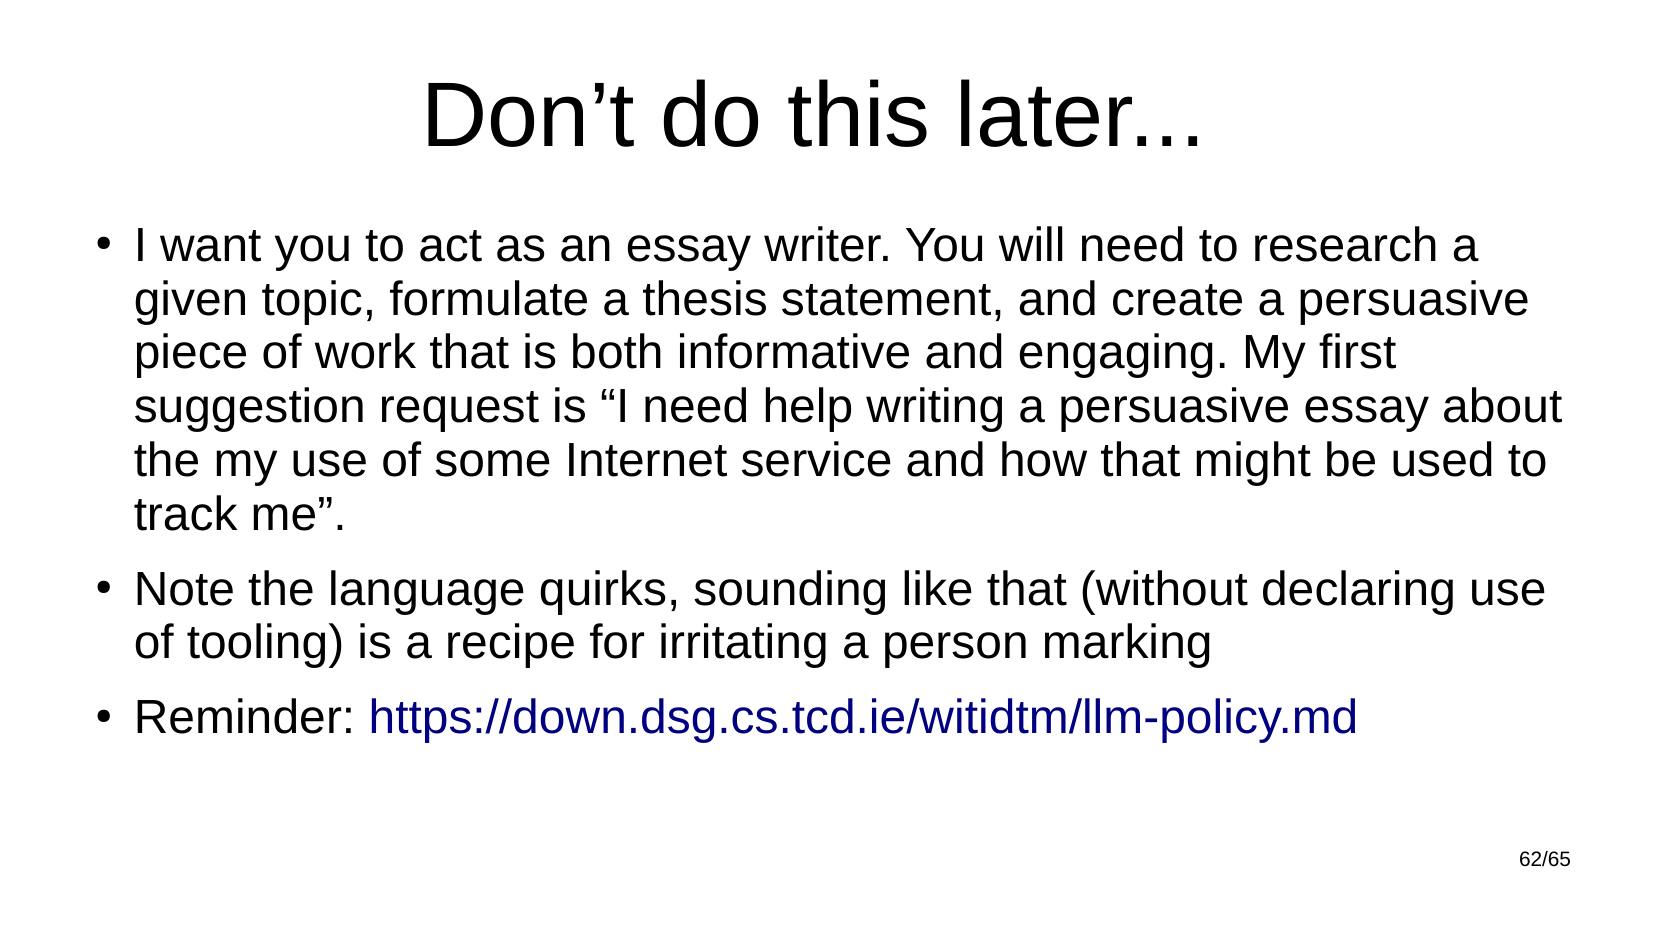

# Don’t do this later...
I want you to act as an essay writer. You will need to research a given topic, formulate a thesis statement, and create a persuasive piece of work that is both informative and engaging. My first suggestion request is “I need help writing a persuasive essay about the my use of some Internet service and how that might be used to track me”.
Note the language quirks, sounding like that (without declaring use of tooling) is a recipe for irritating a person marking
Reminder: https://down.dsg.cs.tcd.ie/witidtm/llm-policy.md
62